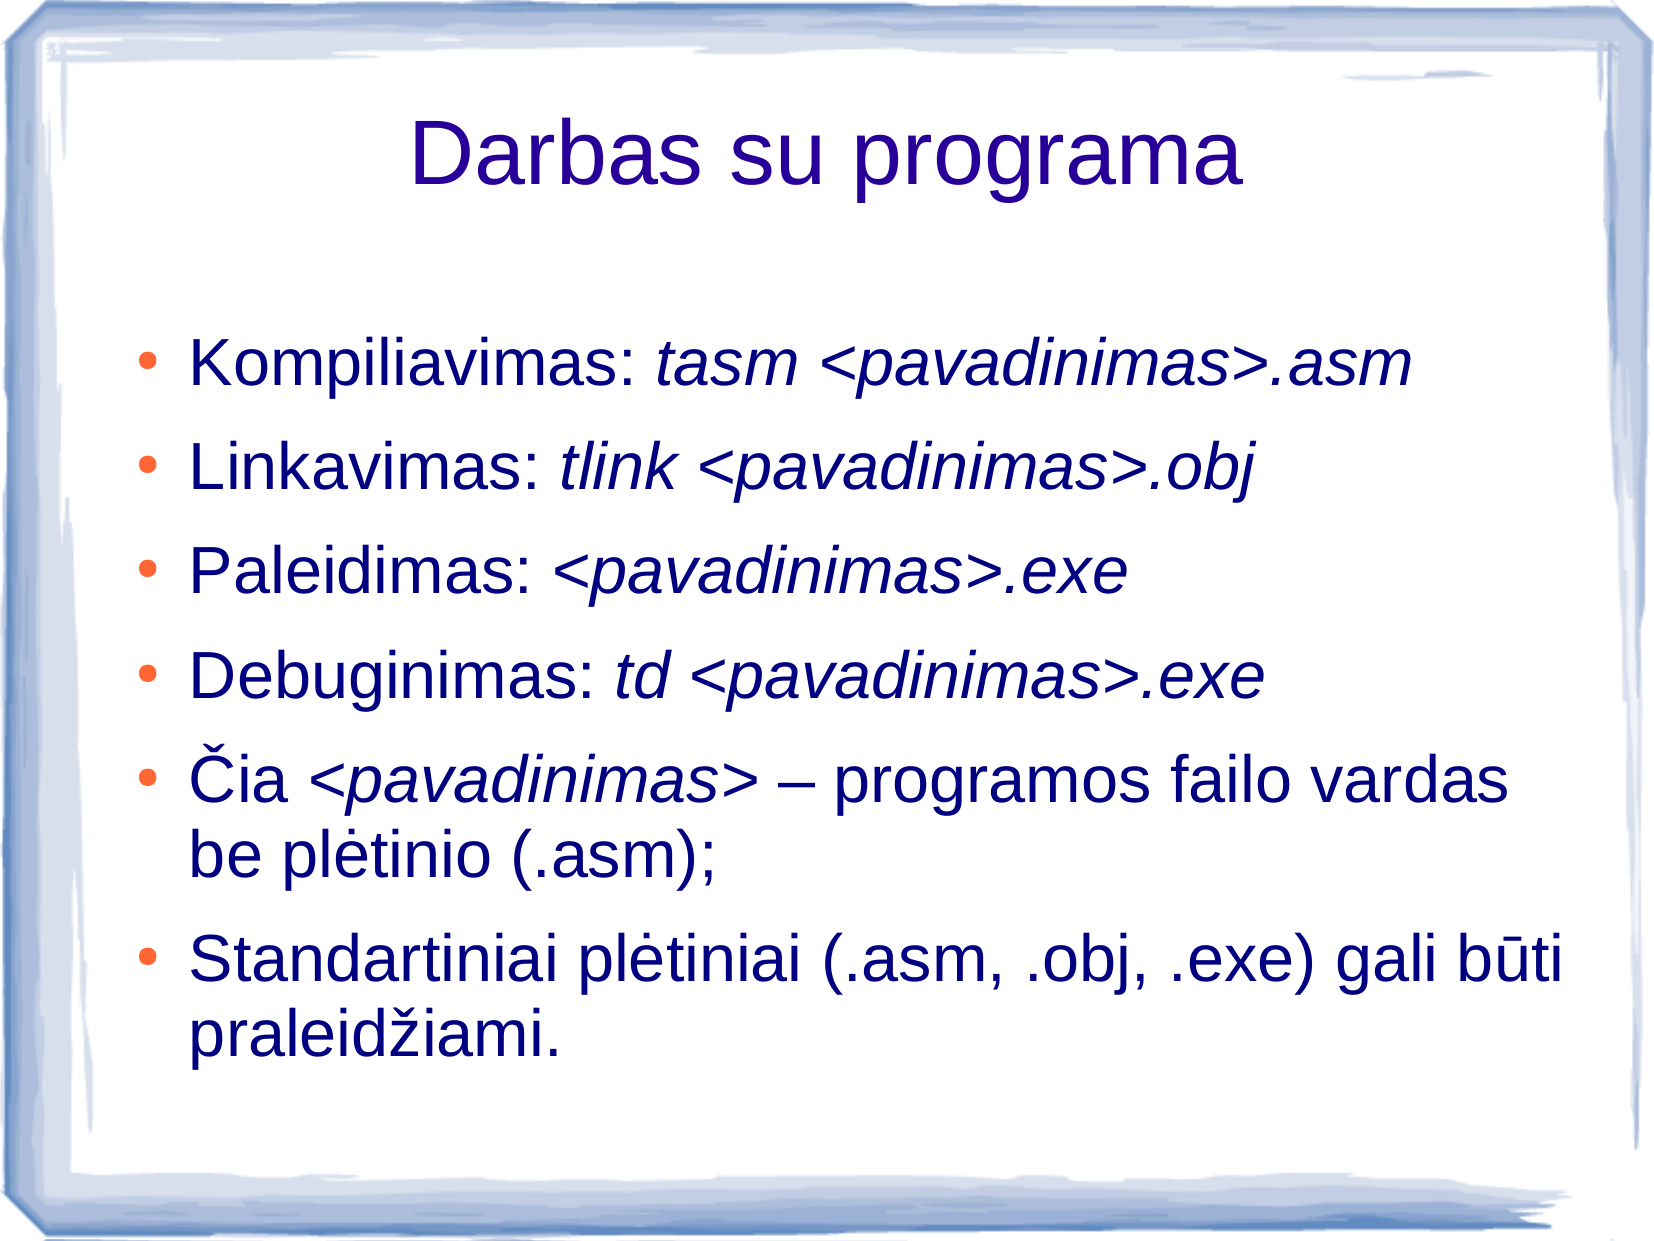

# Darbas su programa
Kompiliavimas: tasm <pavadinimas>.asm
Linkavimas: tlink <pavadinimas>.obj
Paleidimas: <pavadinimas>.exe
Debuginimas: td <pavadinimas>.exe
Čia <pavadinimas> – programos failo vardas be plėtinio (.asm);
Standartiniai plėtiniai (.asm, .obj, .exe) gali būti praleidžiami.